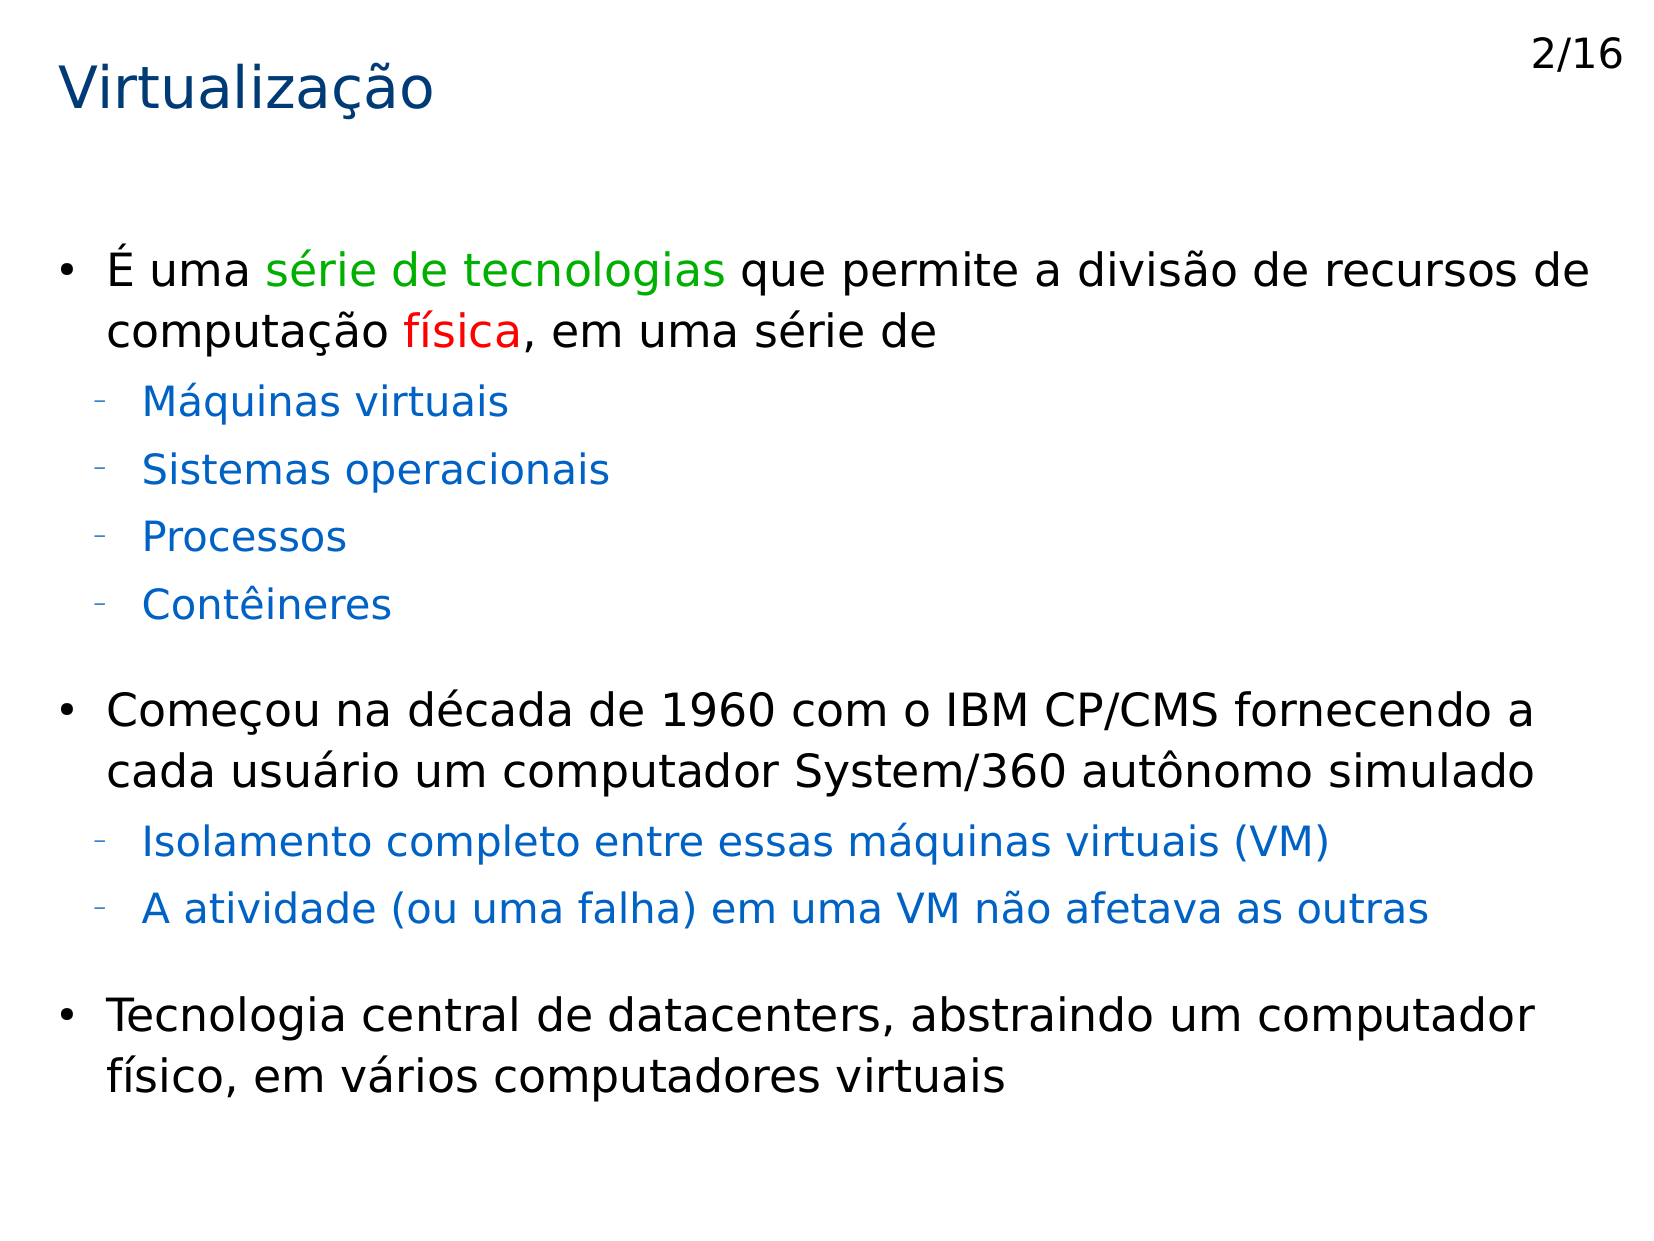

# Virtualização
2
É uma série de tecnologias que permite a divisão de recursos de computação física, em uma série de
Máquinas virtuais
Sistemas operacionais
Processos
Contêineres
Começou na década de 1960 com o IBM CP/CMS fornecendo a cada usuário um computador System/360 autônomo simulado
Isolamento completo entre essas máquinas virtuais (VM)
A atividade (ou uma falha) em uma VM não afetava as outras
Tecnologia central de datacenters, abstraindo um computador físico, em vários computadores virtuais